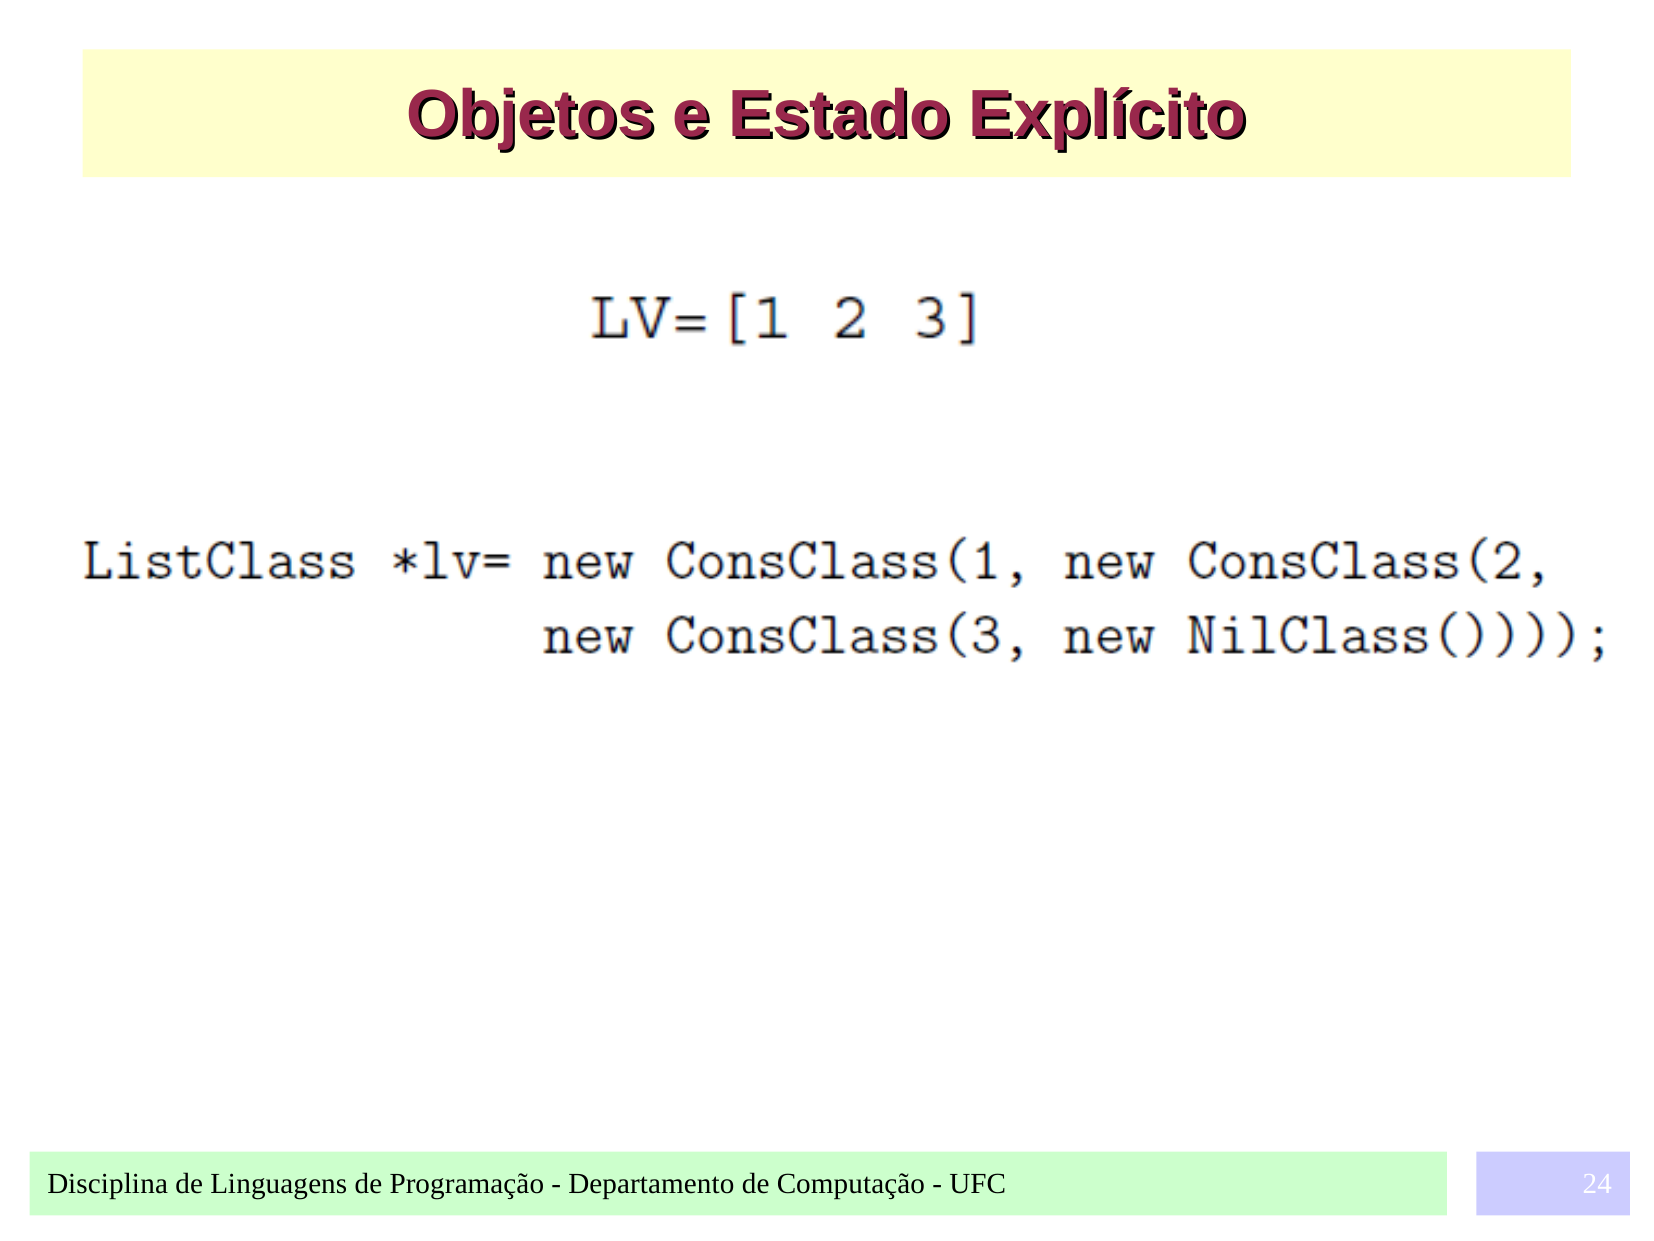

# Objetos e Estado Explícito
Disciplina de Linguagens de Programação - Departamento de Computação - UFC
24